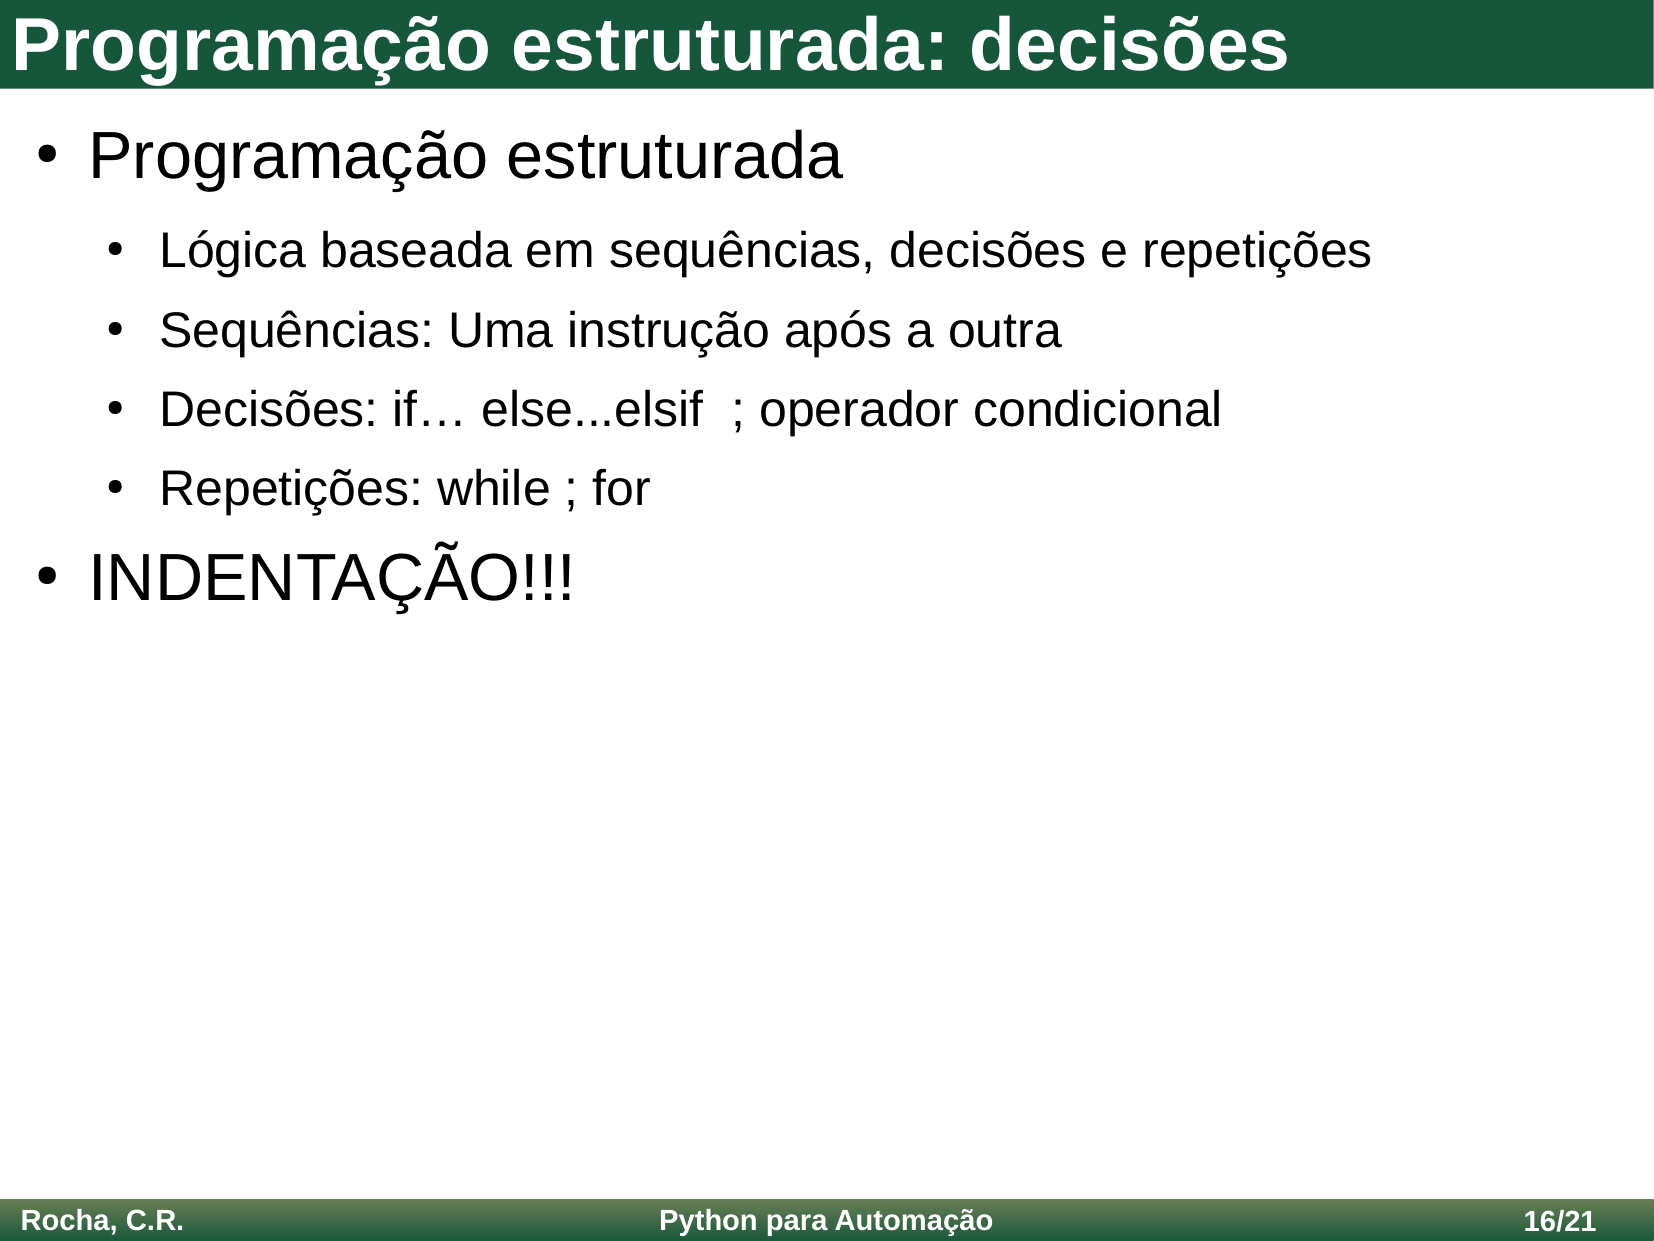

# Programação estruturada: decisões
Programação estruturada
Lógica baseada em sequências, decisões e repetições
Sequências: Uma instrução após a outra
Decisões: if… else...elsif ; operador condicional
Repetições: while ; for
INDENTAÇÃO!!!